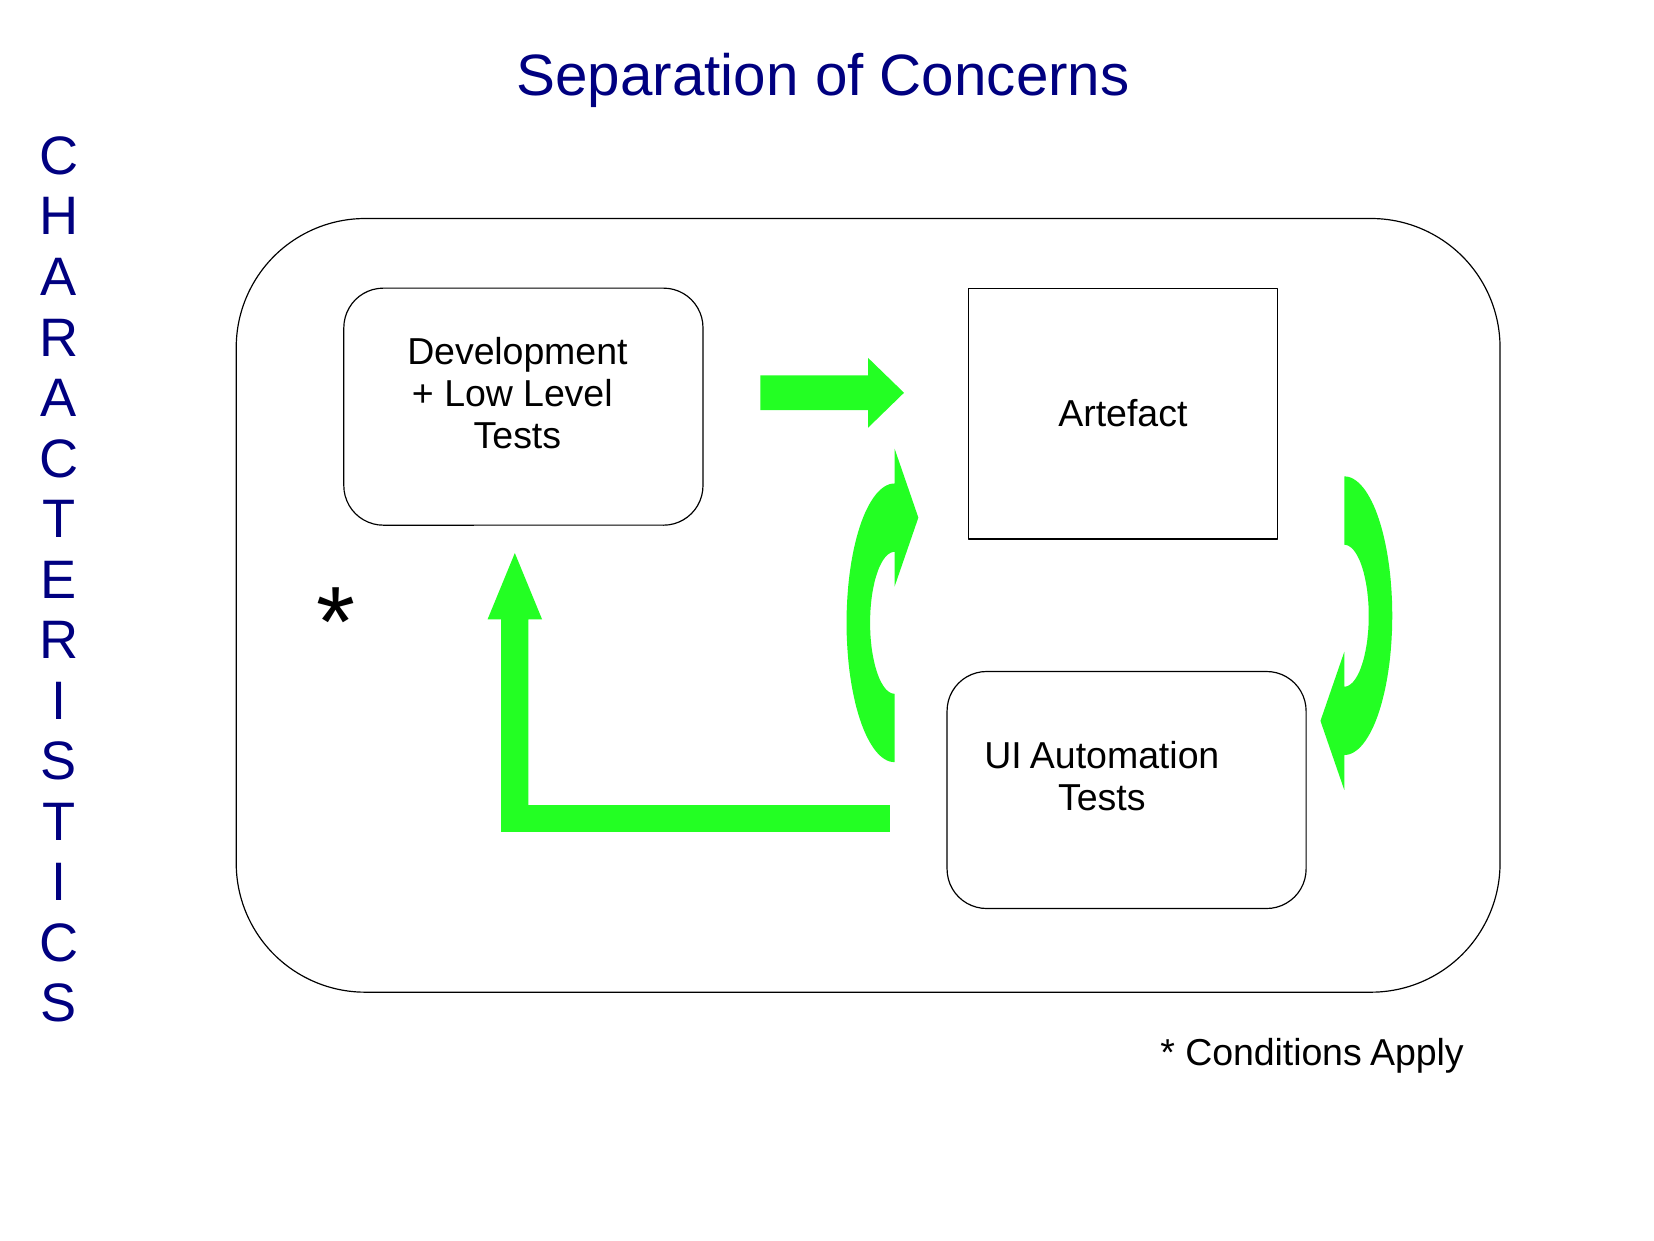

Separation of Concerns
C
HARACTERISTICS
Development
+ Low Level
Tests
Artefact
UI Automation
Tests
*
* Conditions Apply